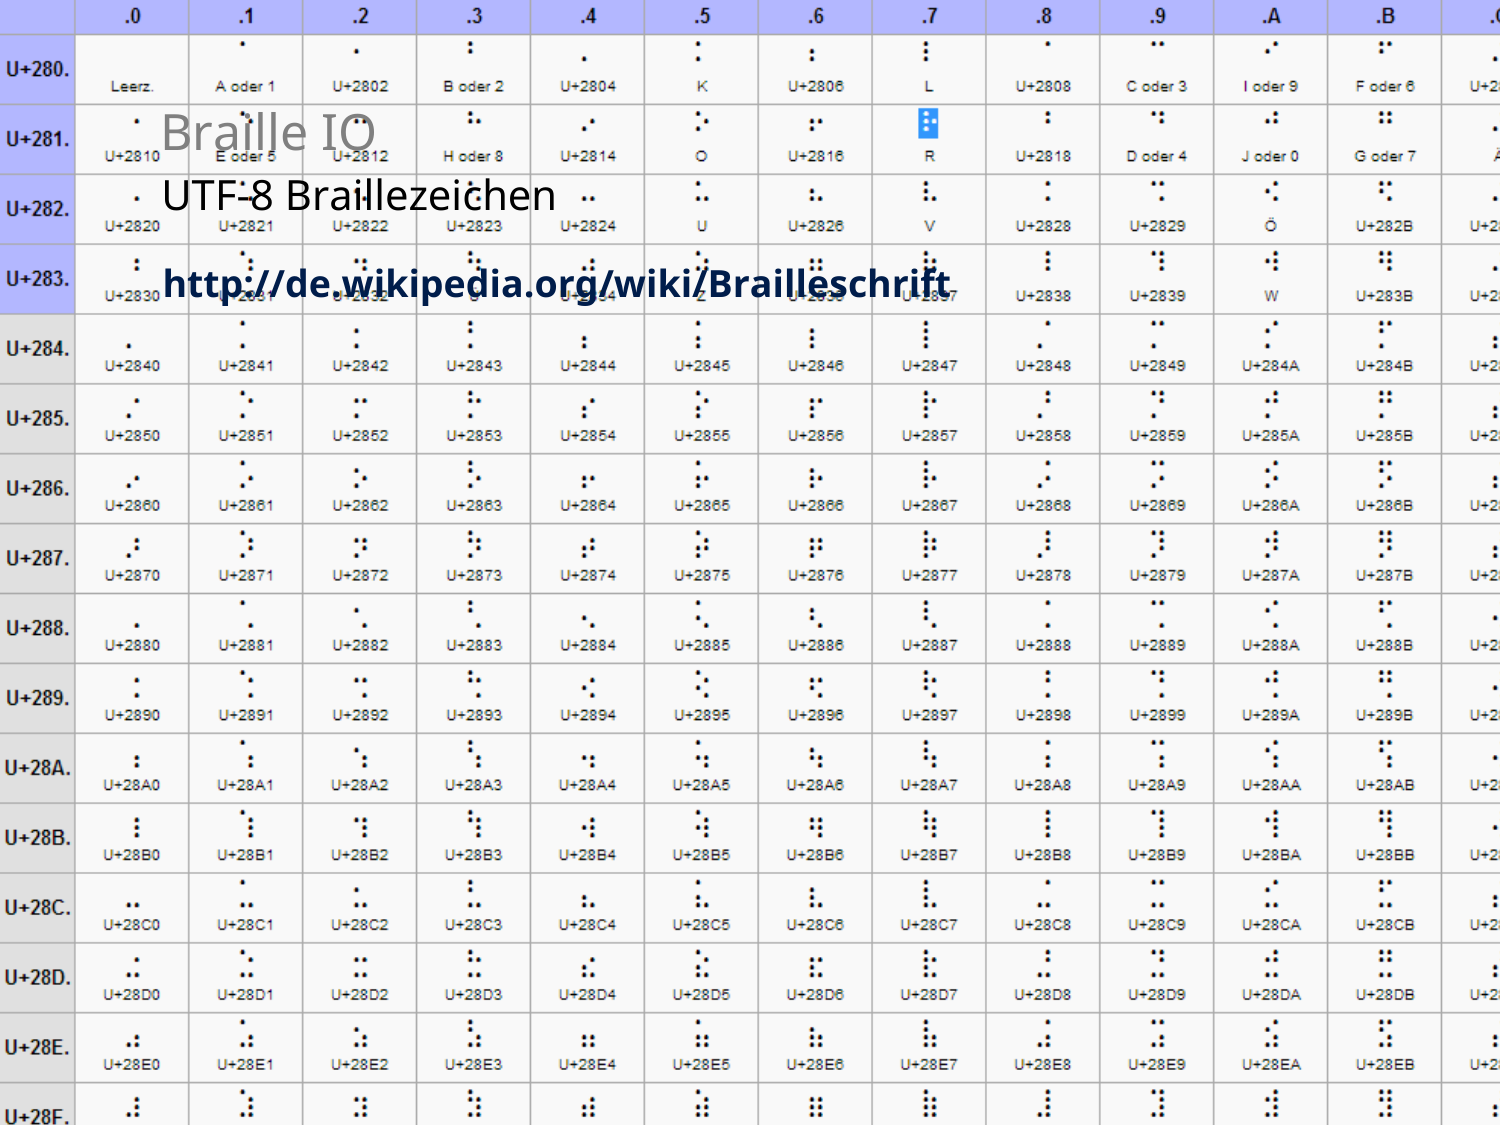

# Braille IO
UTF-8 Braillezeichen
http://de.wikipedia.org/wiki/Brailleschrift
7